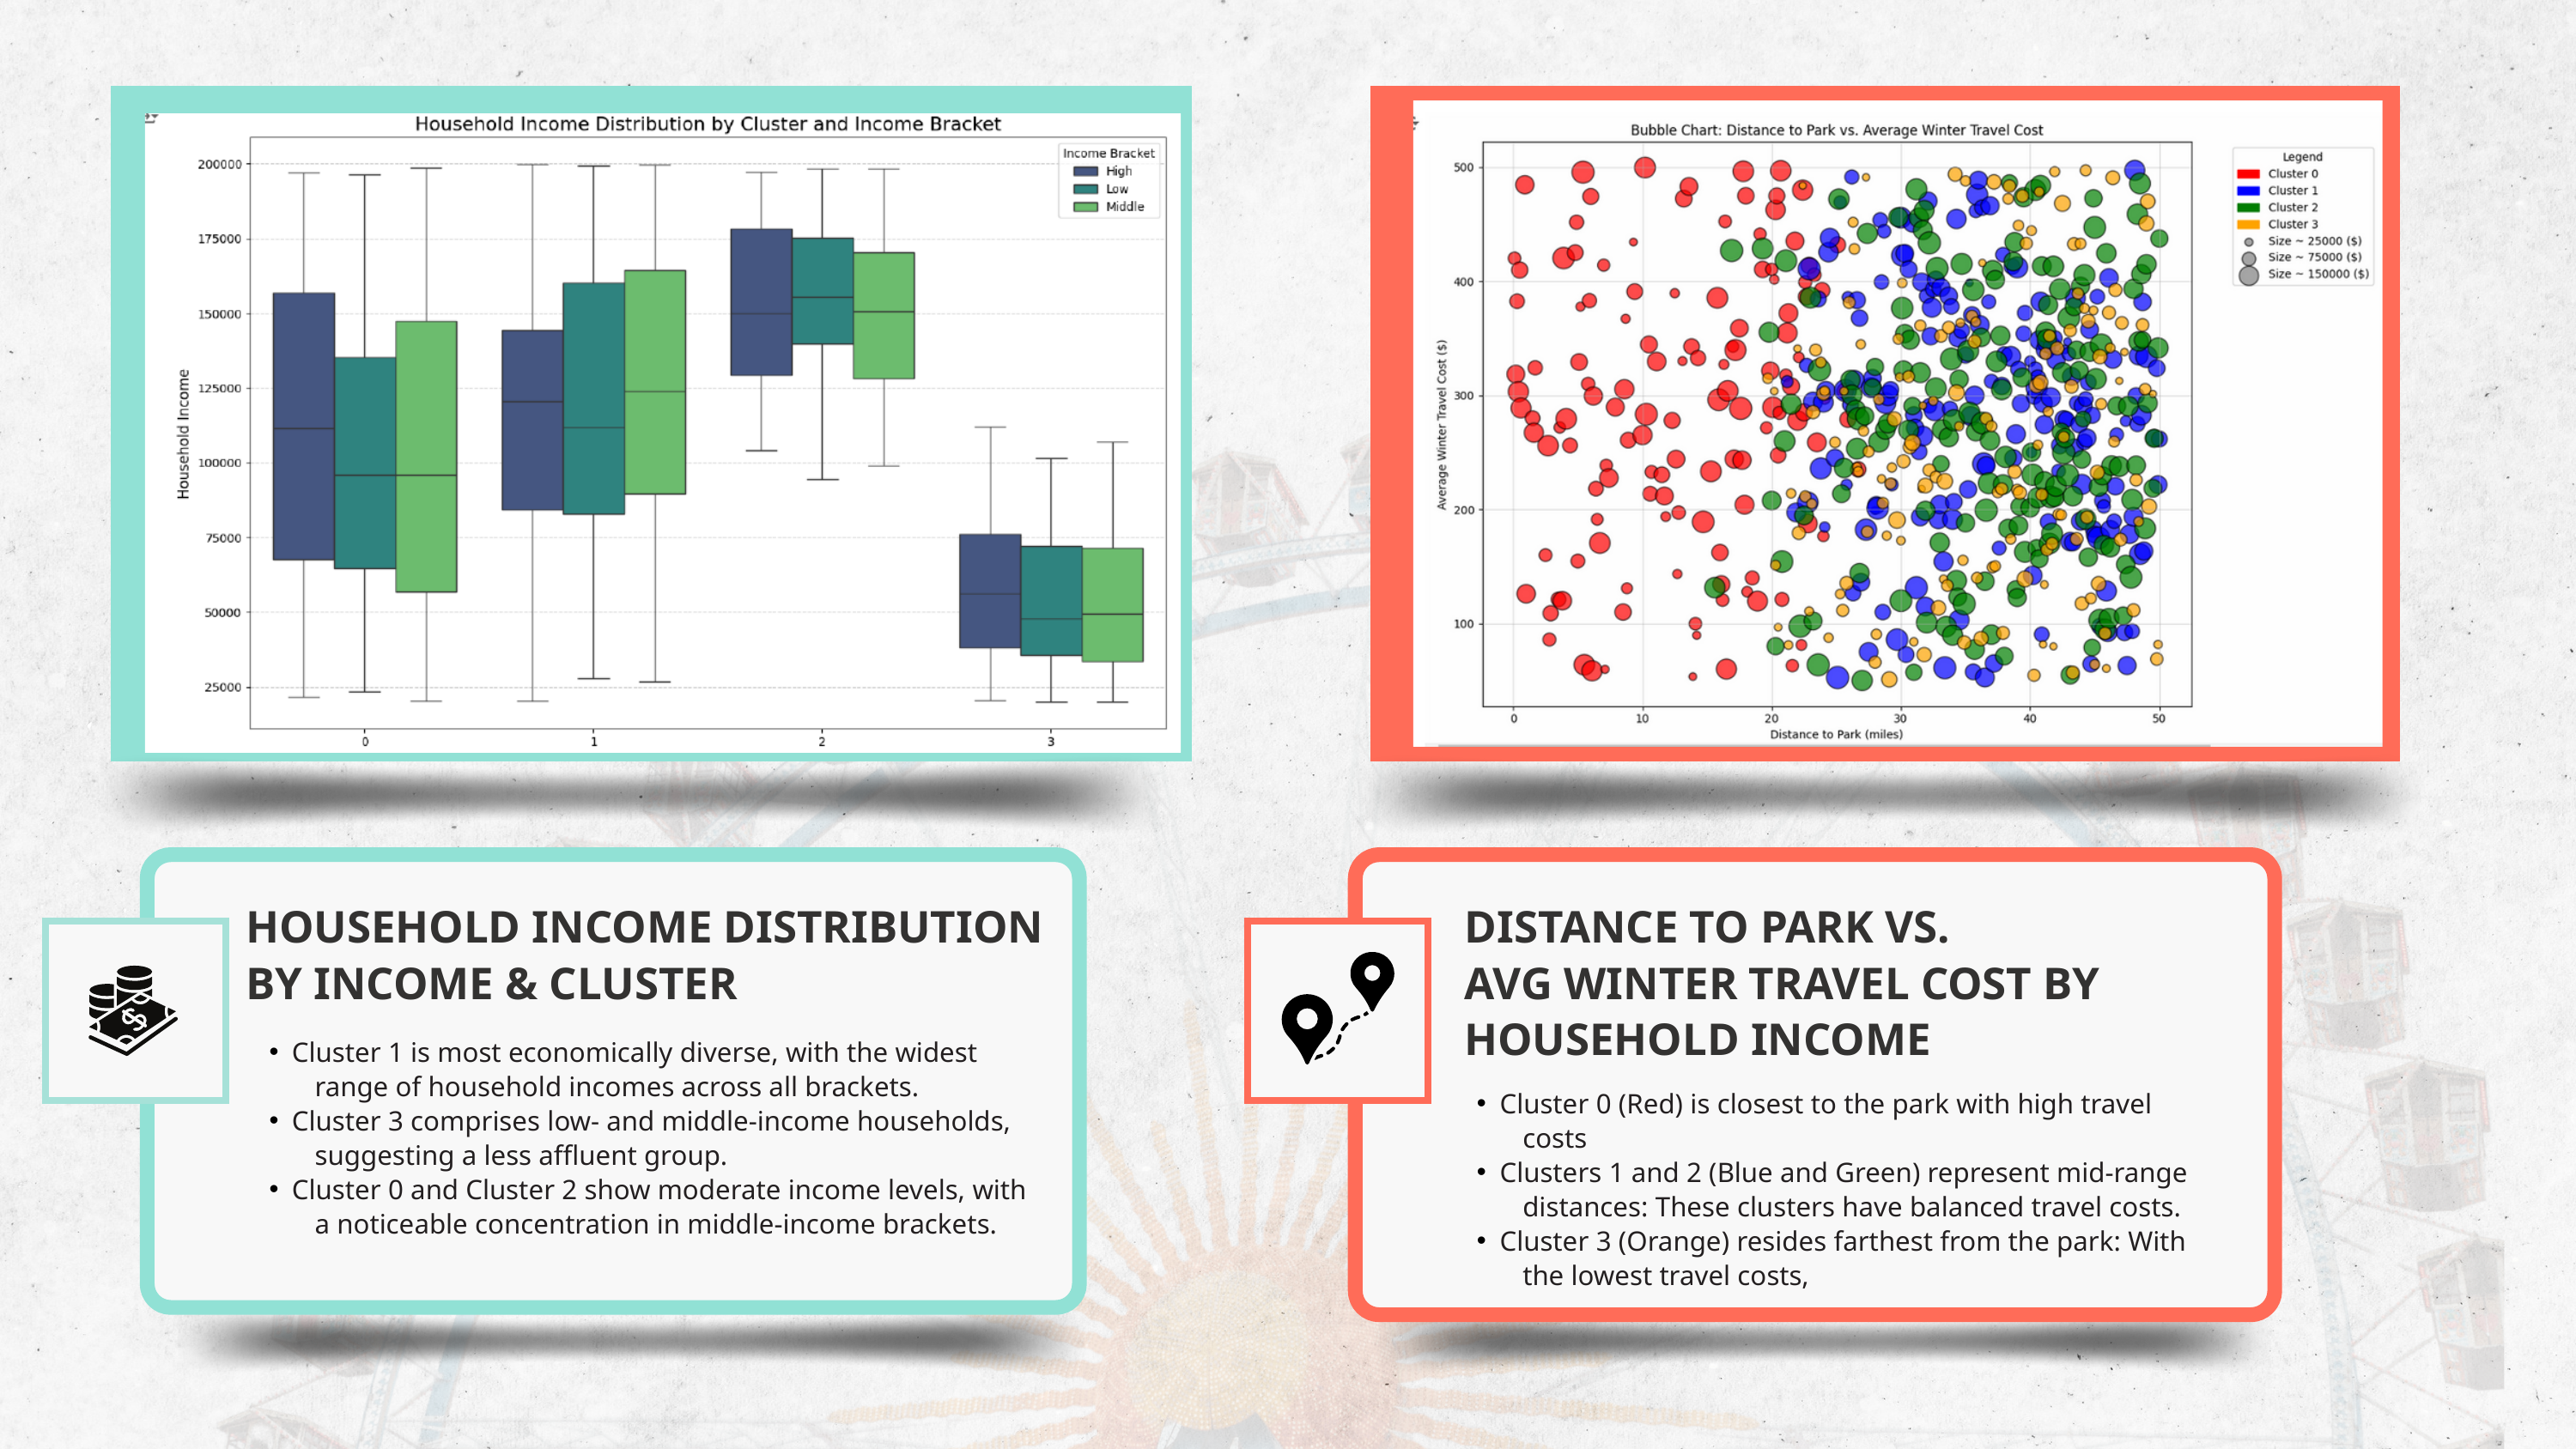

HOUSEHOLD INCOME DISTRIBUTION BY INCOME & CLUSTER
DISTANCE TO PARK VS.
AVG WINTER TRAVEL COST BY HOUSEHOLD INCOME
Cluster 1 is most economically diverse, with the widest range of household incomes across all brackets.
Cluster 3 comprises low- and middle-income households, suggesting a less affluent group.
Cluster 0 and Cluster 2 show moderate income levels, with a noticeable concentration in middle-income brackets.
Cluster 0 (Red) is closest to the park with high travel costs
Clusters 1 and 2 (Blue and Green) represent mid-range distances: These clusters have balanced travel costs.
Cluster 3 (Orange) resides farthest from the park: With the lowest travel costs,